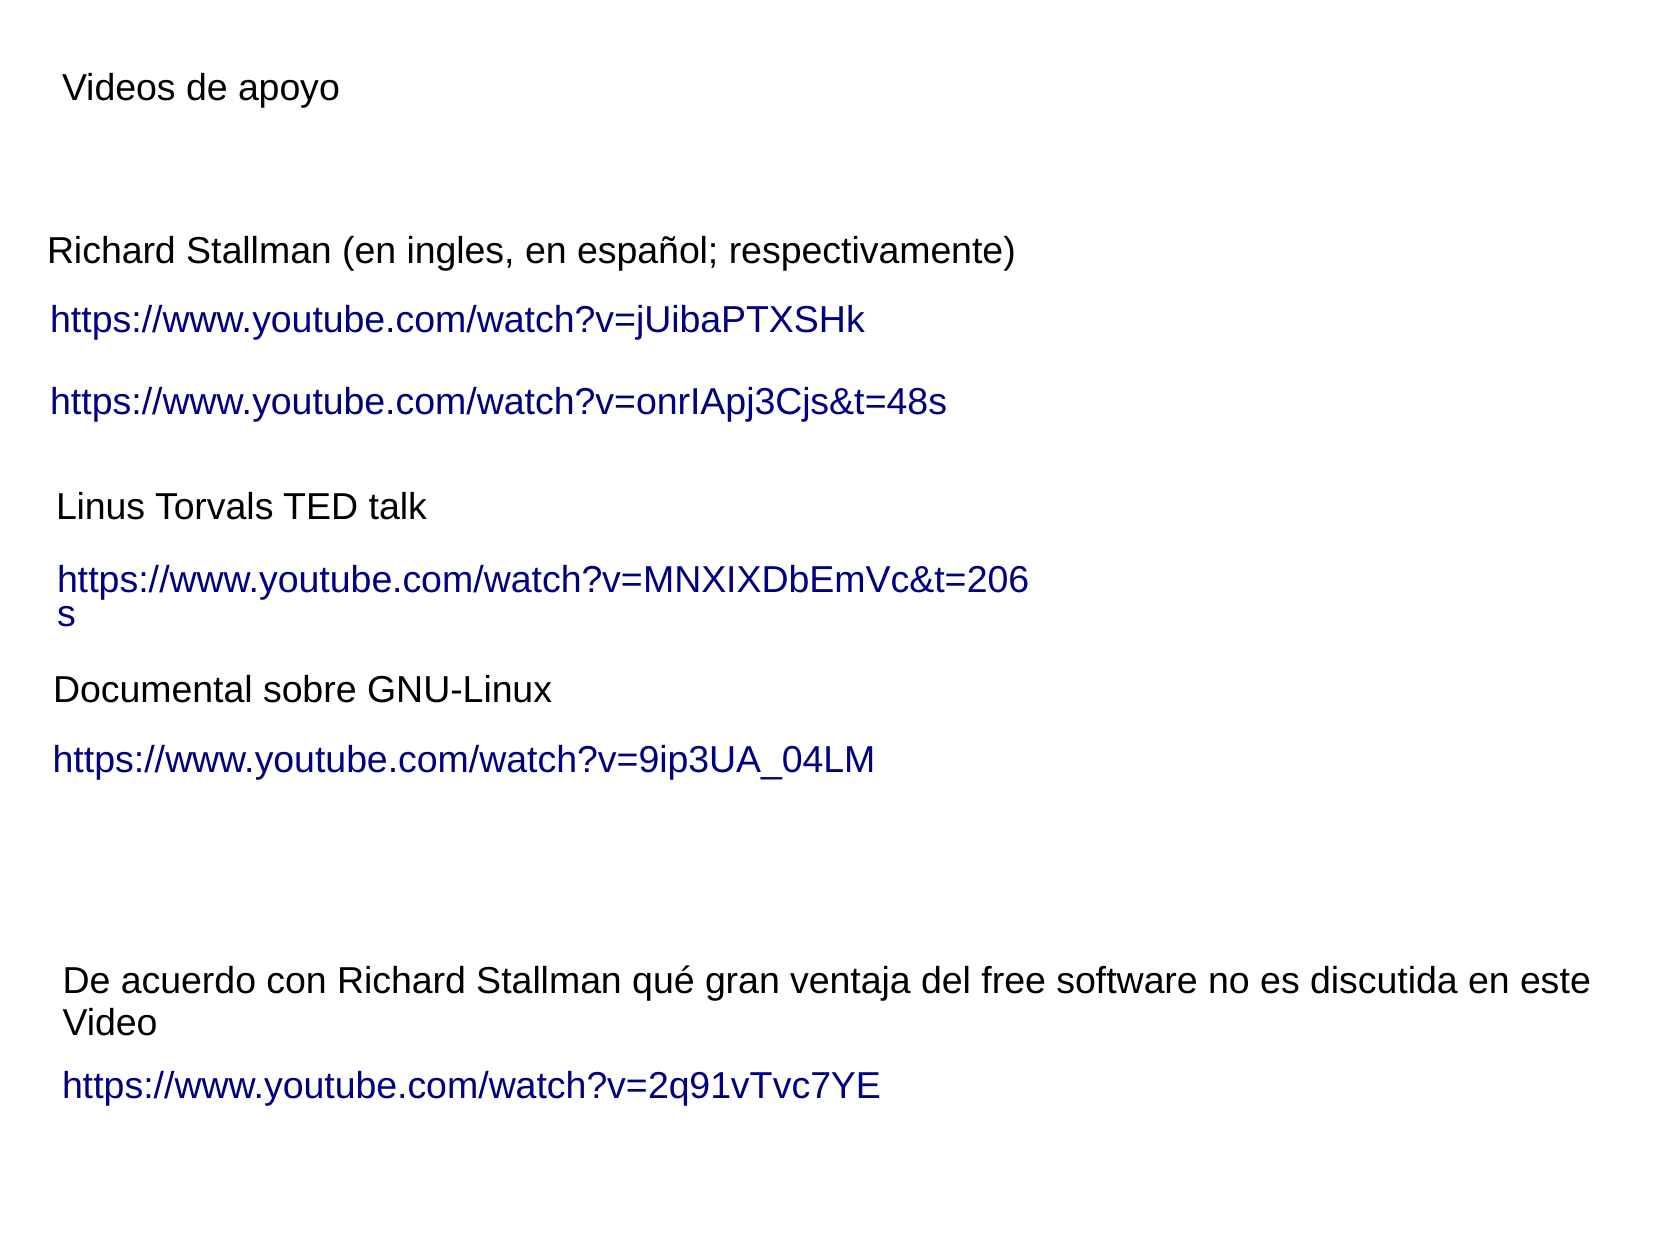

Videos de apoyo
Richard Stallman (en ingles, en español; respectivamente)
https://www.youtube.com/watch?v=jUibaPTXSHk
https://www.youtube.com/watch?v=onrIApj3Cjs&t=48s
Linus Torvals TED talk
https://www.youtube.com/watch?v=MNXIXDbEmVc&t=206s
Documental sobre GNU-Linux
https://www.youtube.com/watch?v=9ip3UA_04LM
De acuerdo con Richard Stallman qué gran ventaja del free software no es discutida en este
Video
https://www.youtube.com/watch?v=2q91vTvc7YE